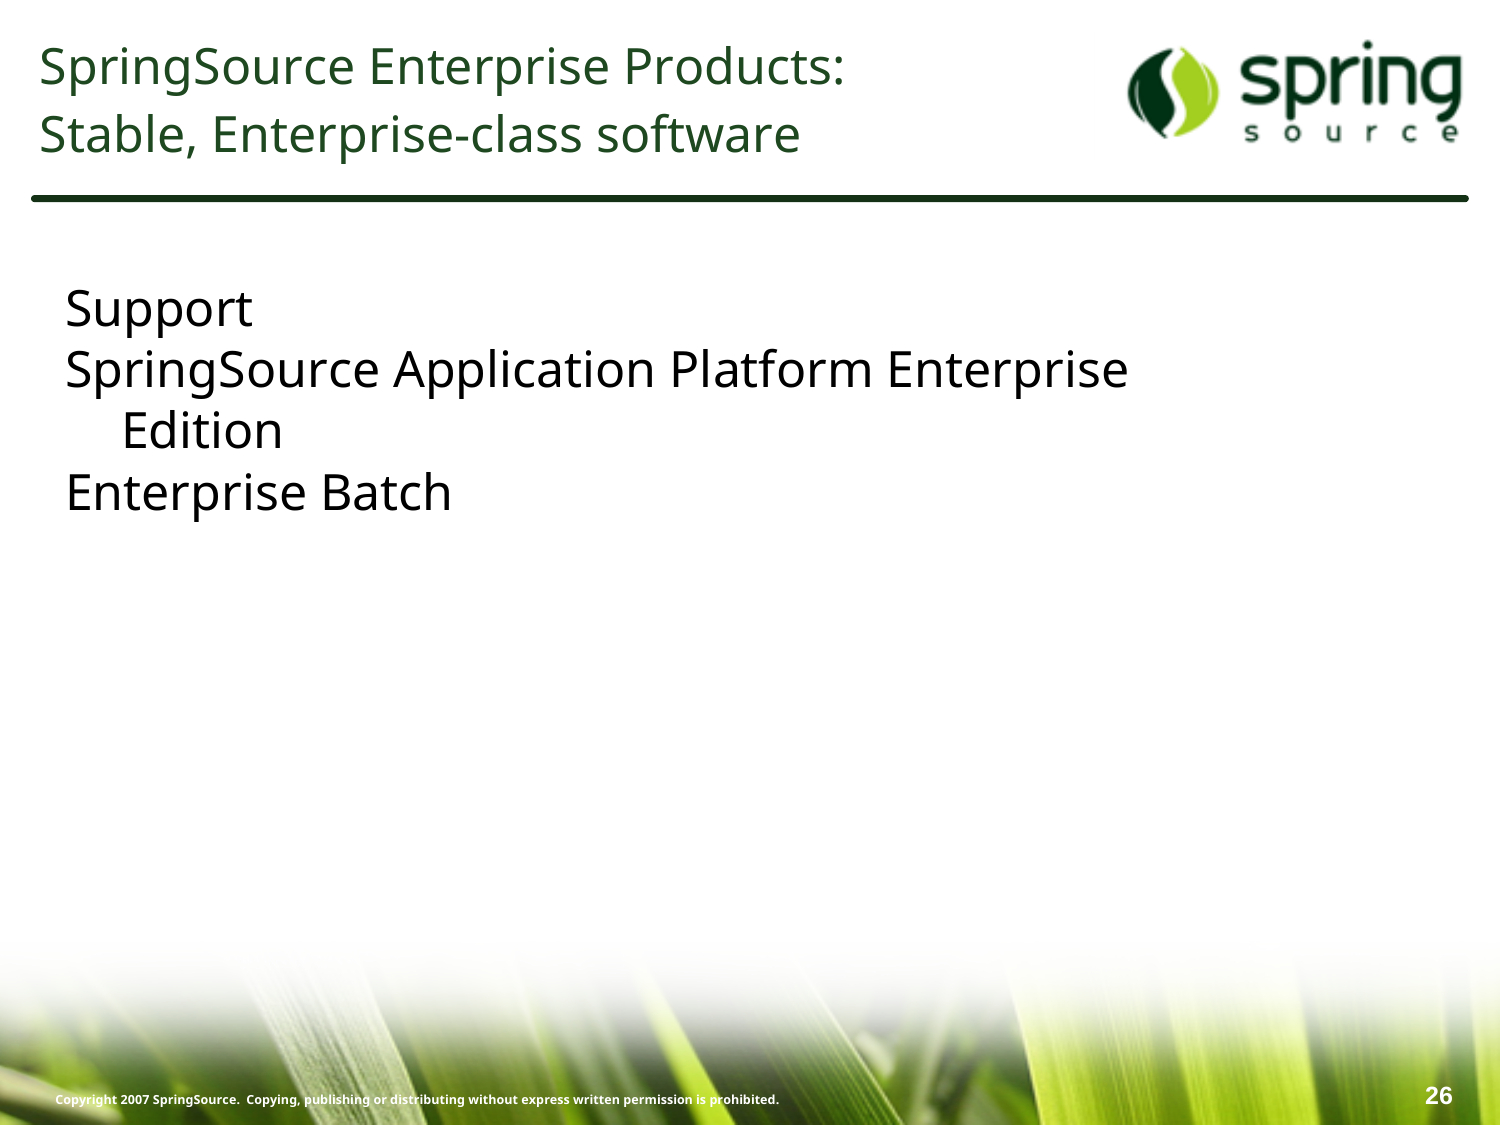

# SpringSource Enterprise Products: Stable, Enterprise-class software
Support
SpringSource Application Platform Enterprise Edition
Enterprise Batch